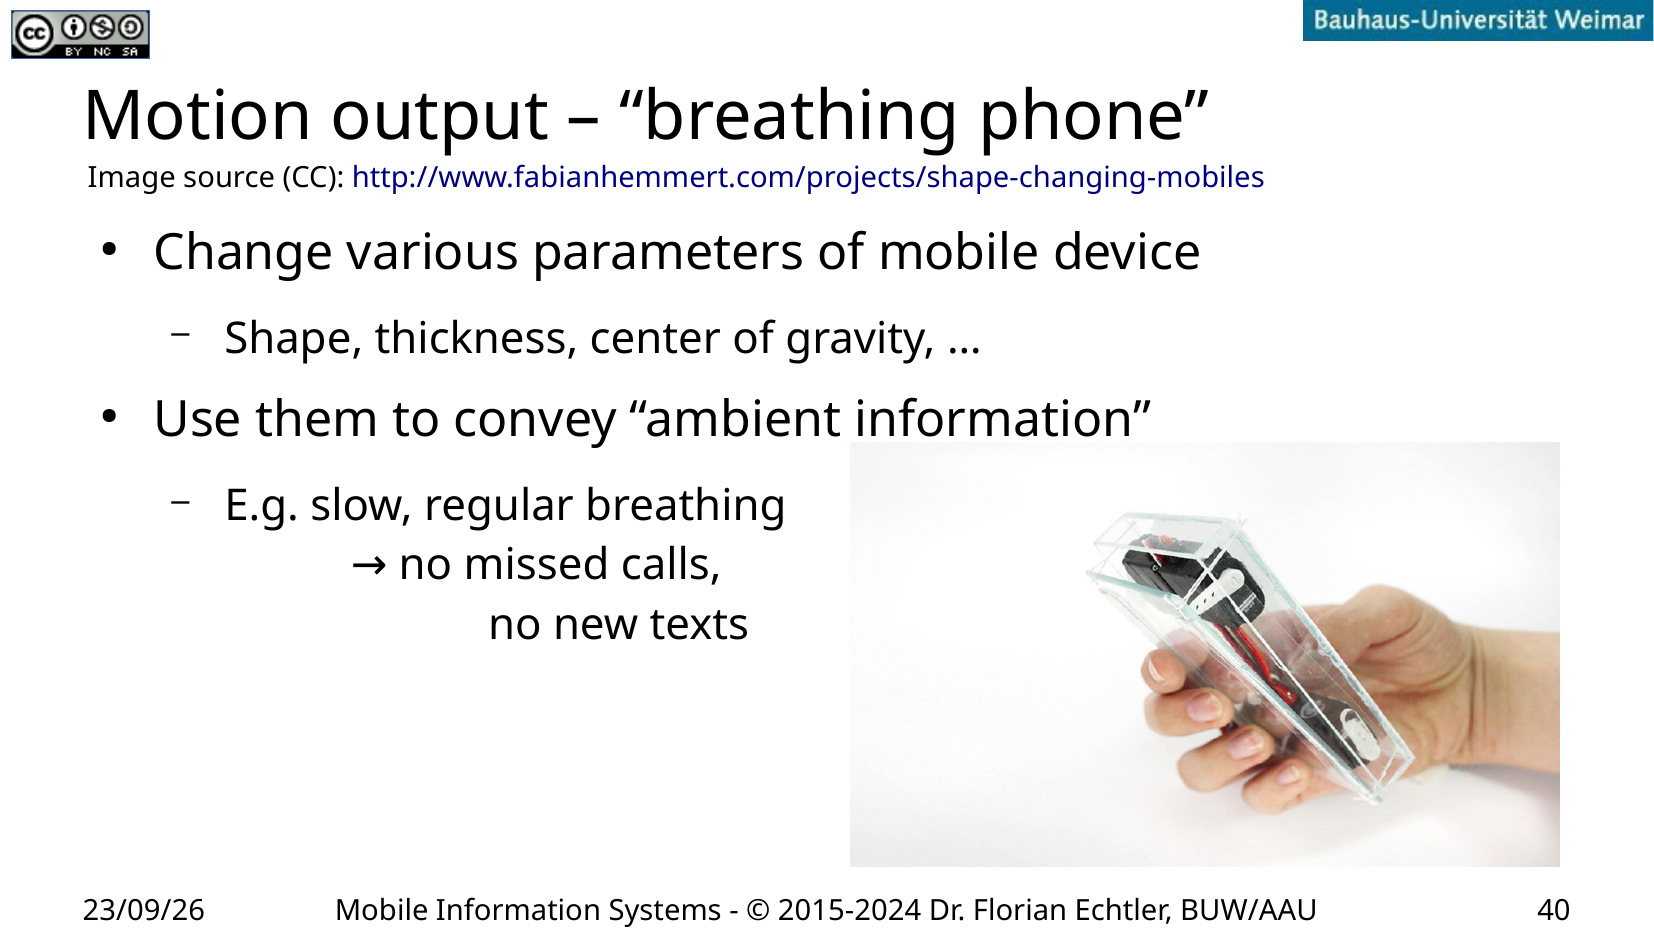

# Motion output – “breathing phone”
Image source (CC): http://www.fabianhemmert.com/projects/shape-changing-mobiles
Change various parameters of mobile device
Shape, thickness, center of gravity, …
Use them to convey “ambient information”
E.g. slow, regular breathing → no missed calls, no new texts
Mobile Information Systems - © 2015-2024 Dr. Florian Echtler, BUW/AAU
40